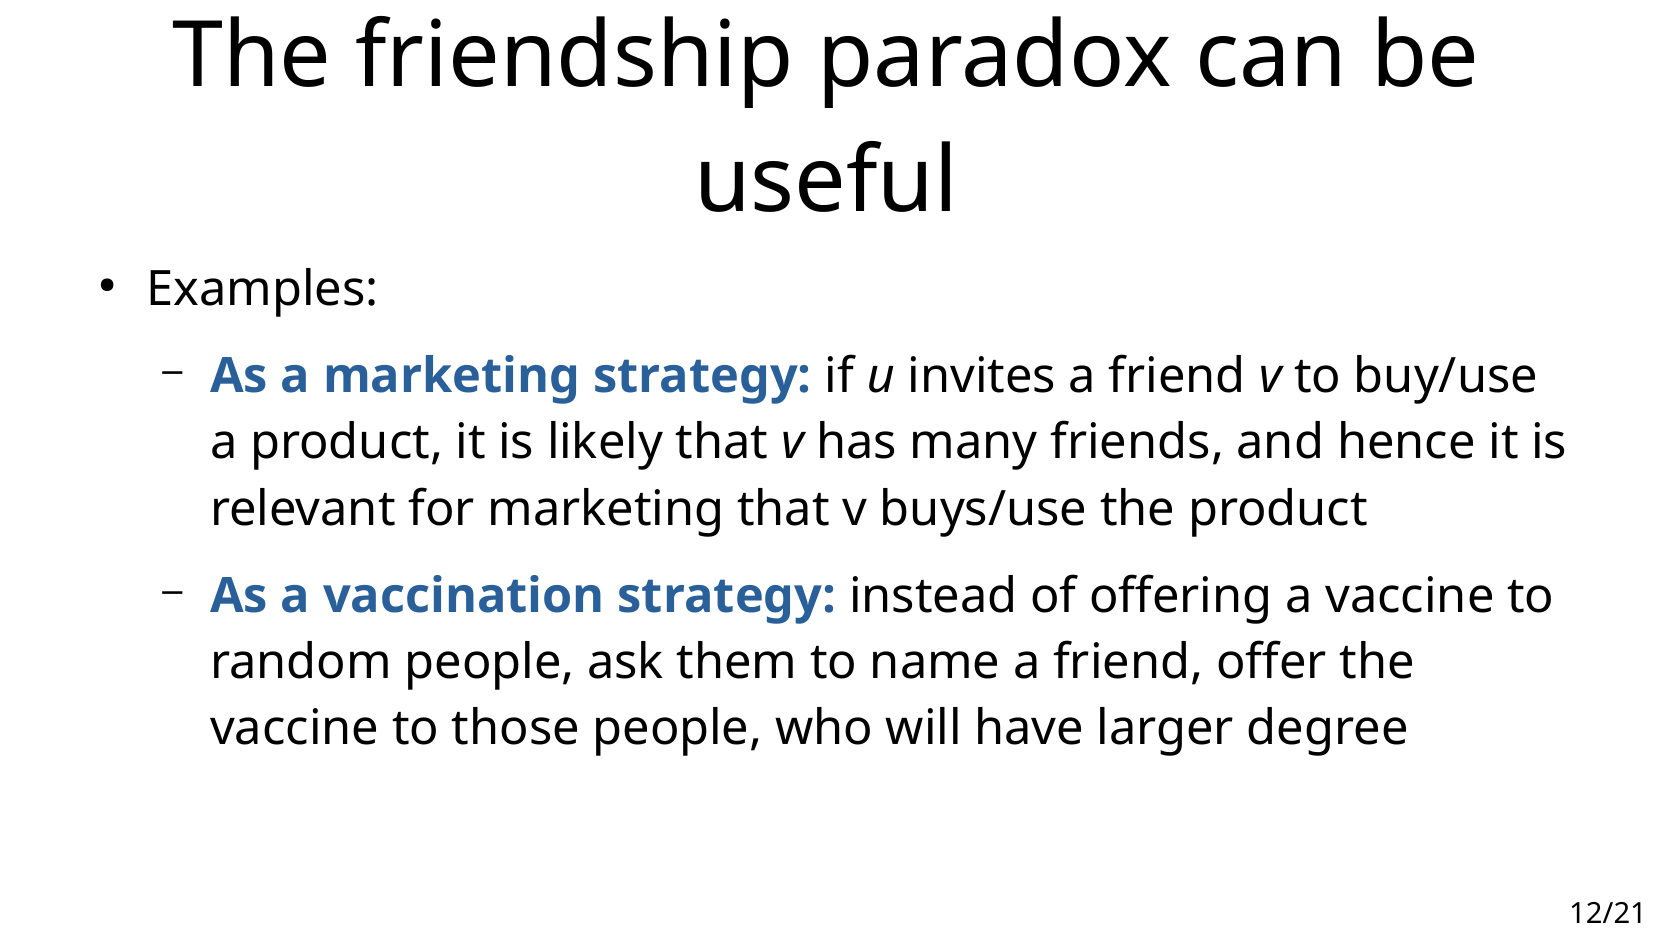

# The friendship paradox can be useful
Examples:
As a marketing strategy: if u invites a friend v to buy/use a product, it is likely that v has many friends, and hence it is relevant for marketing that v buys/use the product
As a vaccination strategy: instead of offering a vaccine to random people, ask them to name a friend, offer the vaccine to those people, who will have larger degree
12